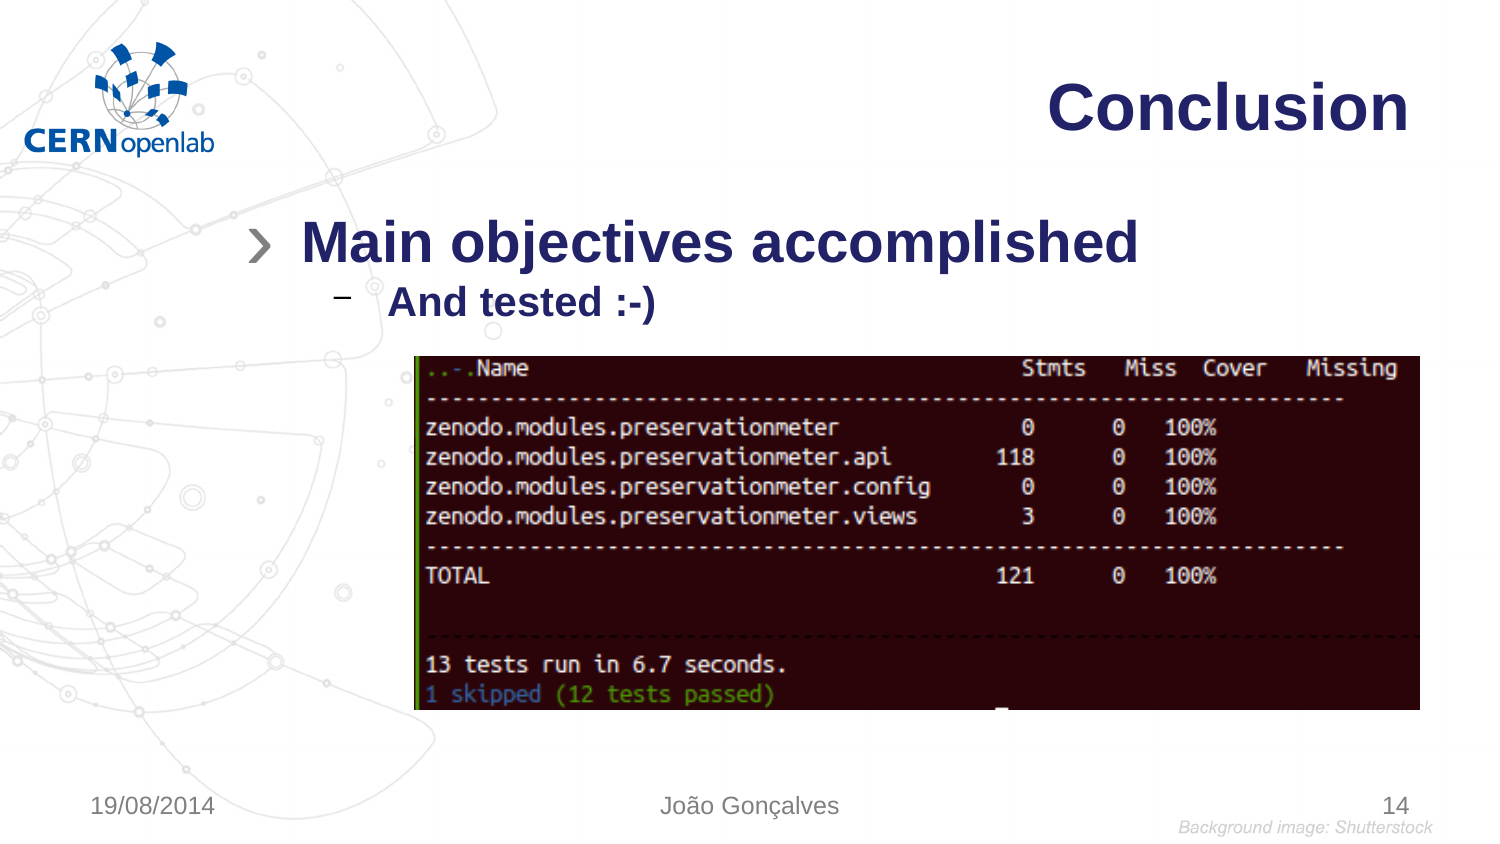

# Conclusion
Main objectives accomplished
And tested :-)
19/08/2014
João Gonçalves